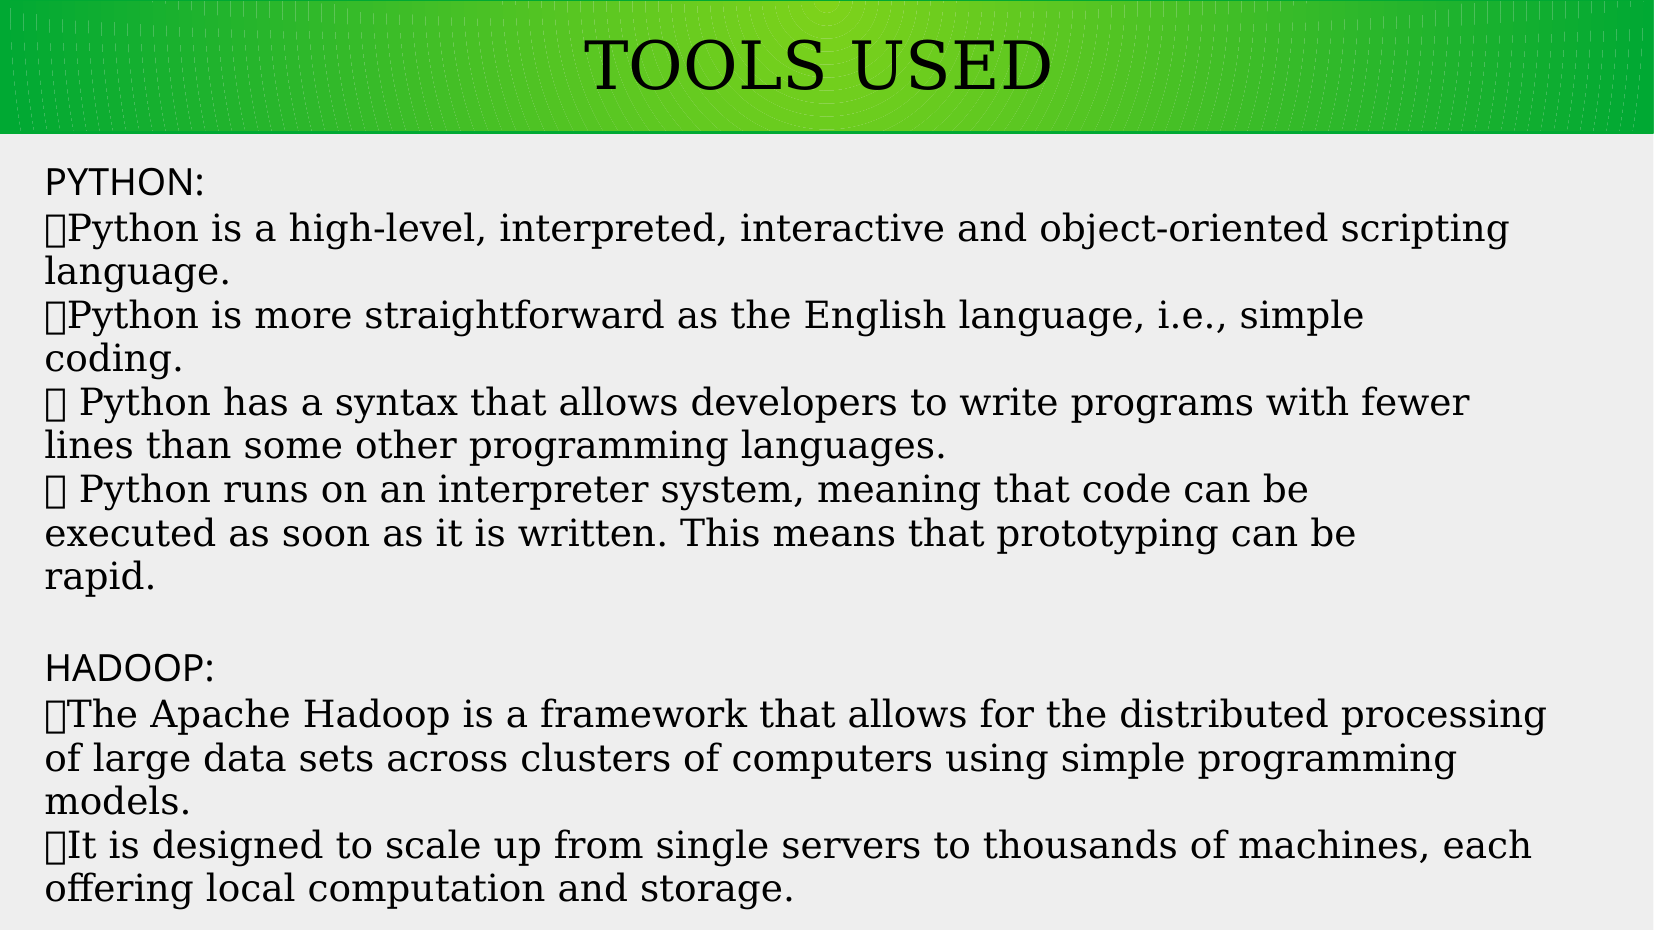

# TOOLS USED
PYTHON:
Python is a high-level, interpreted, interactive and object-oriented scripting language.
Python is more straightforward as the English language, i.e., simple
coding.
 Python has a syntax that allows developers to write programs with fewer
lines than some other programming languages.
 Python runs on an interpreter system, meaning that code can be
executed as soon as it is written. This means that prototyping can be
rapid.
HADOOP:
The Apache Hadoop is a framework that allows for the distributed processing of large data sets across clusters of computers using simple programming models.
It is designed to scale up from single servers to thousands of machines, each offering local computation and storage.